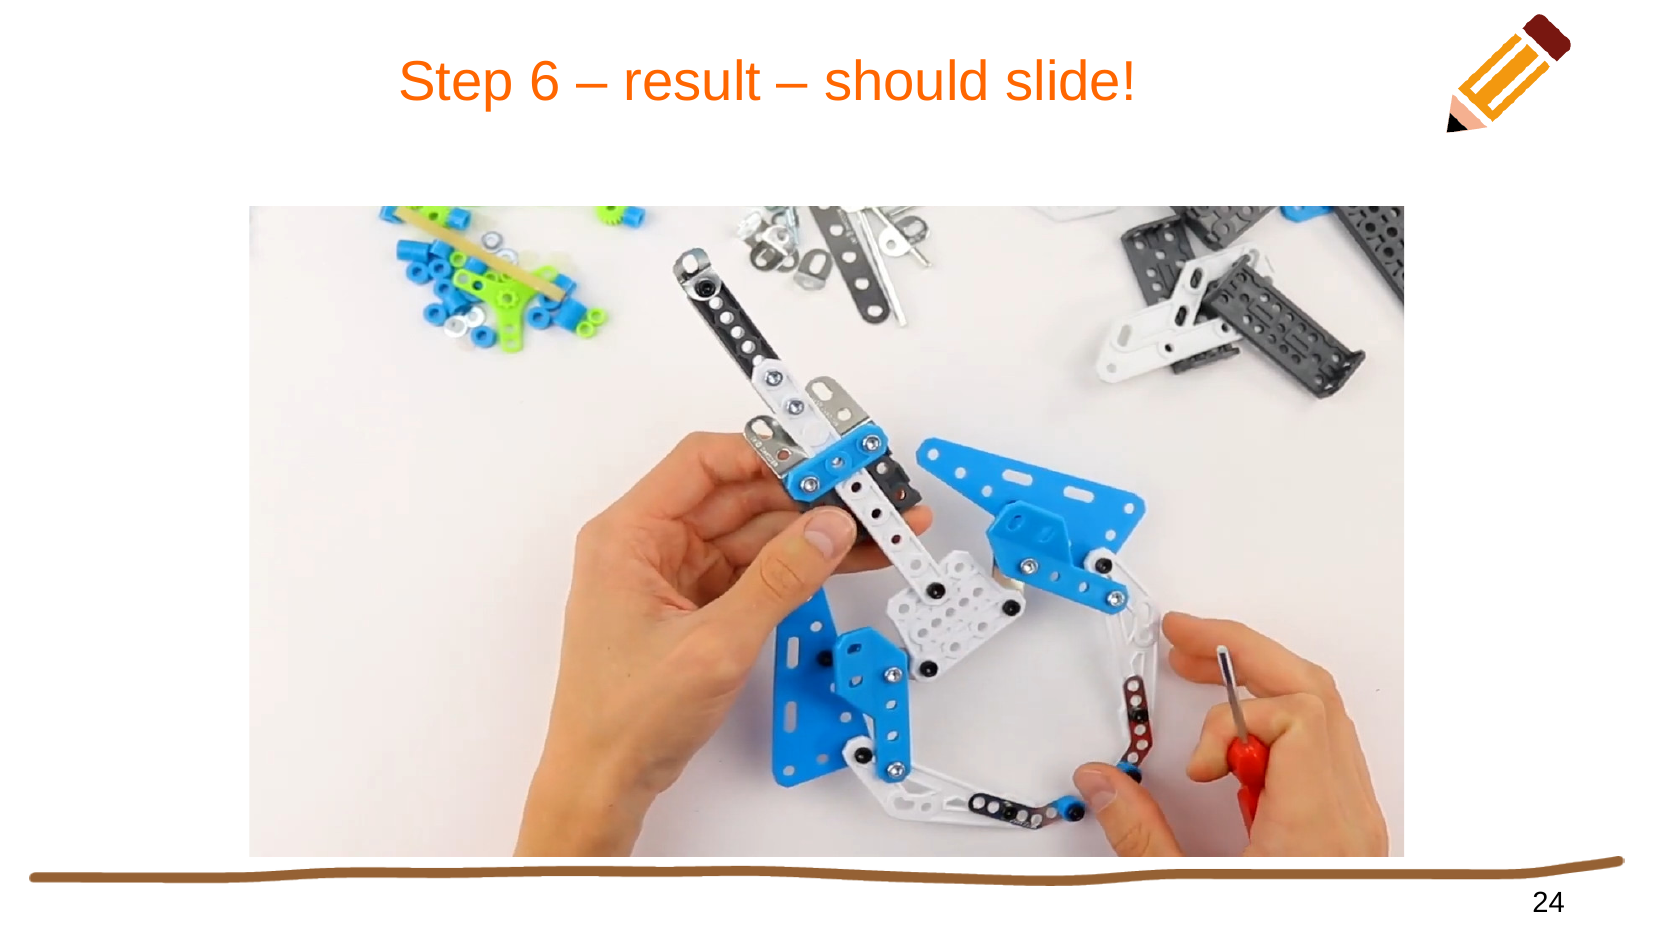

# Step 6 – result – should slide!
24